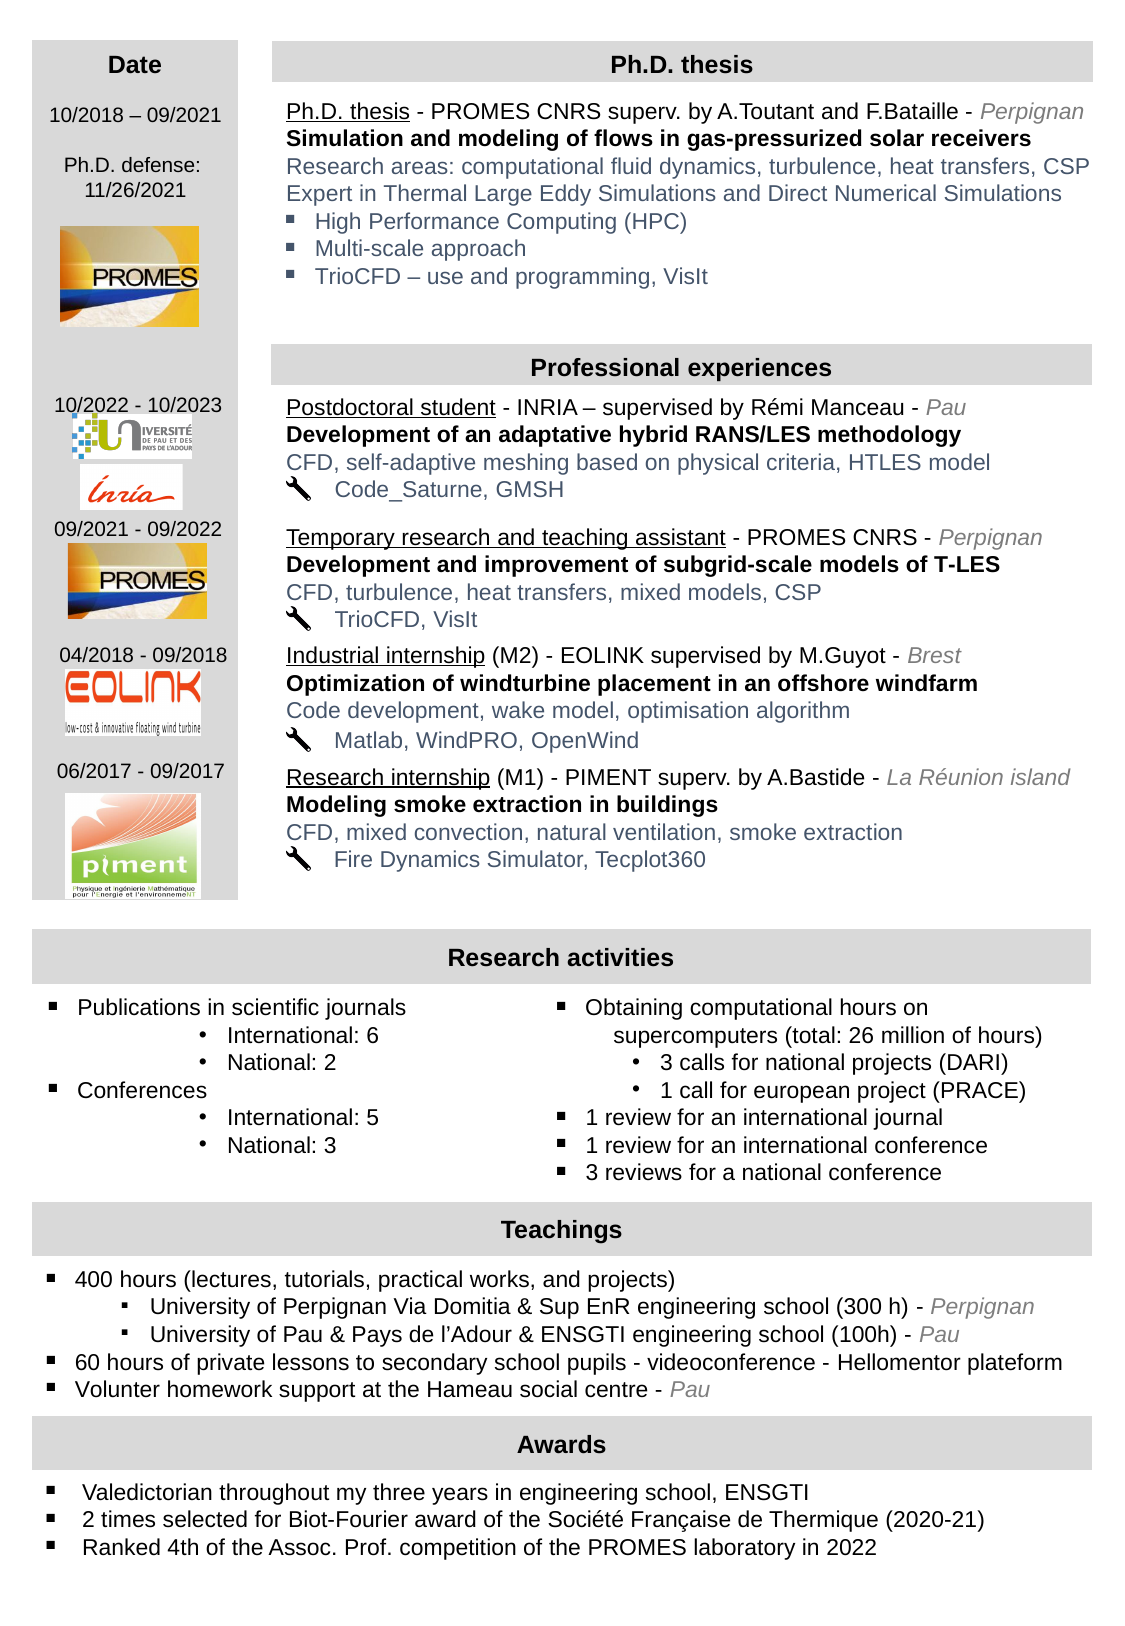

Date
Ph.D. thesis
Ph.D. thesis - PROMES CNRS superv. by A.Toutant and F.Bataille - Perpignan
Simulation and modeling of flows in gas-pressurized solar receivers
Research areas: computational fluid dynamics, turbulence, heat transfers, CSP
Expert in Thermal Large Eddy Simulations and Direct Numerical Simulations
High Performance Computing (HPC)
Multi-scale approach
TrioCFD – use and programming, VisIt
10/2018 – 09/2021
Ph.D. defense:
11/26/2021
Professional experiences
10/2022 - 10/2023
Postdoctoral student - INRIA – supervised by Rémi Manceau - Pau
Development of an adaptative hybrid RANS/LES methodology
CFD, self-adaptive meshing based on physical criteria, HTLES model
 Code_Saturne, GMSH
09/2021 - 09/2022
Temporary research and teaching assistant - PROMES CNRS - Perpignan
Development and improvement of subgrid-scale models of T-LES
CFD, turbulence, heat transfers, mixed models, CSP
 TrioCFD, VisIt
Industrial internship (M2) - EOLINK supervised by M.Guyot - Brest
Optimization of windturbine placement in an offshore windfarm
Code development, wake model, optimisation algorithm
 Matlab, WindPRO, OpenWind
04/2018 - 09/2018
06/2017 - 09/2017
Research internship (M1) - PIMENT superv. by A.Bastide - La Réunion island
Modeling smoke extraction in buildings
CFD, mixed convection, natural ventilation, smoke extraction
 Fire Dynamics Simulator, Tecplot360
Research activities
Publications in scientific journals
International: 6
National: 2
Conferences
International: 5
National: 3
Obtaining computational hours on supercomputers (total: 26 million of hours)
3 calls for national projects (DARI)
1 call for european project (PRACE)
1 review for an international journal
1 review for an international conference
3 reviews for a national conference
Teachings
400 hours (lectures, tutorials, practical works, and projects)
University of Perpignan Via Domitia & Sup EnR engineering school (300 h) - Perpignan
University of Pau & Pays de l’Adour & ENSGTI engineering school (100h) - Pau
60 hours of private lessons to secondary school pupils - videoconference - Hellomentor plateform
Volunter homework support at the Hameau social centre - Pau
Awards
Valedictorian throughout my three years in engineering school, ENSGTI
2 times selected for Biot-Fourier award of the Société Française de Thermique (2020-21)
Ranked 4th of the Assoc. Prof. competition of the PROMES laboratory in 2022